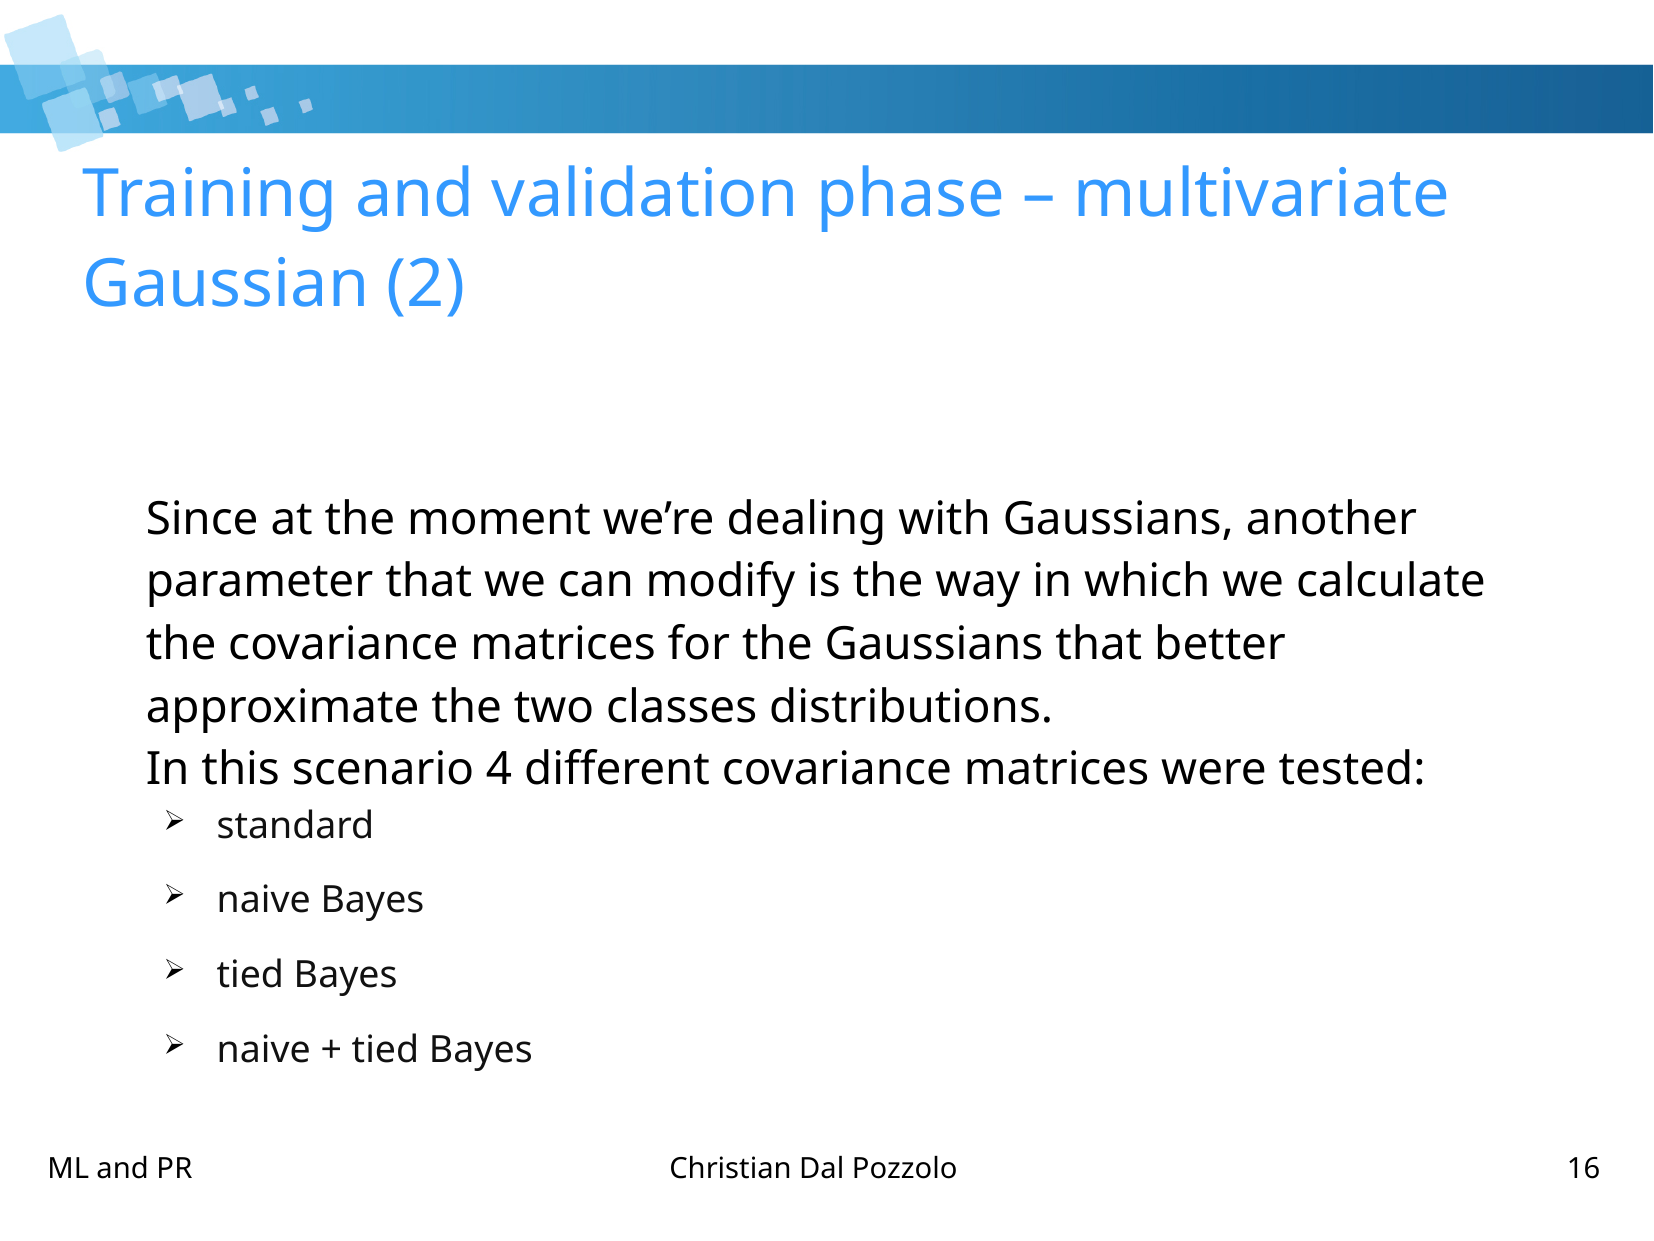

# Training and validation phase – multivariate Gaussian (2)
Since at the moment we’re dealing with Gaussians, another parameter that we can modify is the way in which we calculate the covariance matrices for the Gaussians that better approximate the two classes distributions.
In this scenario 4 different covariance matrices were tested:
standard
naive Bayes
tied Bayes
naive + tied Bayes
ML and PR
Christian Dal Pozzolo
16